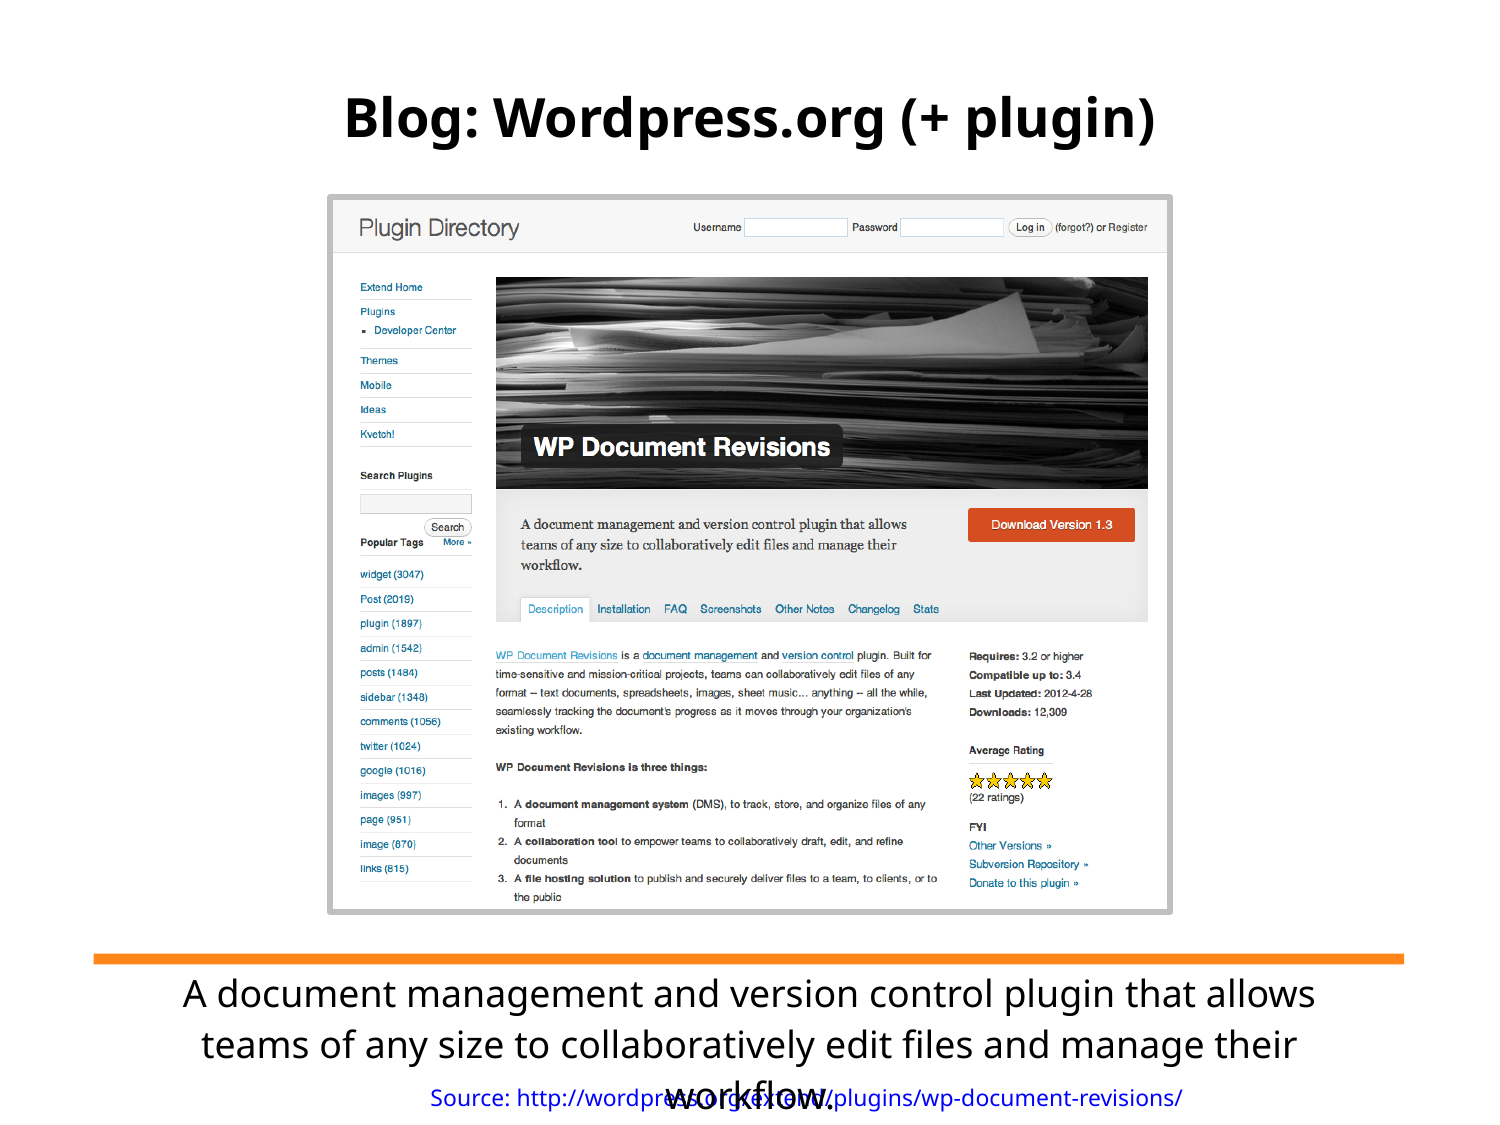

# Blog: Wordpress.org (+ plugin)
A document management and version control plugin that allows teams of any size to collaboratively edit files and manage their workflow.
Source: http://wordpress.org/extend/plugins/wp-document-revisions/